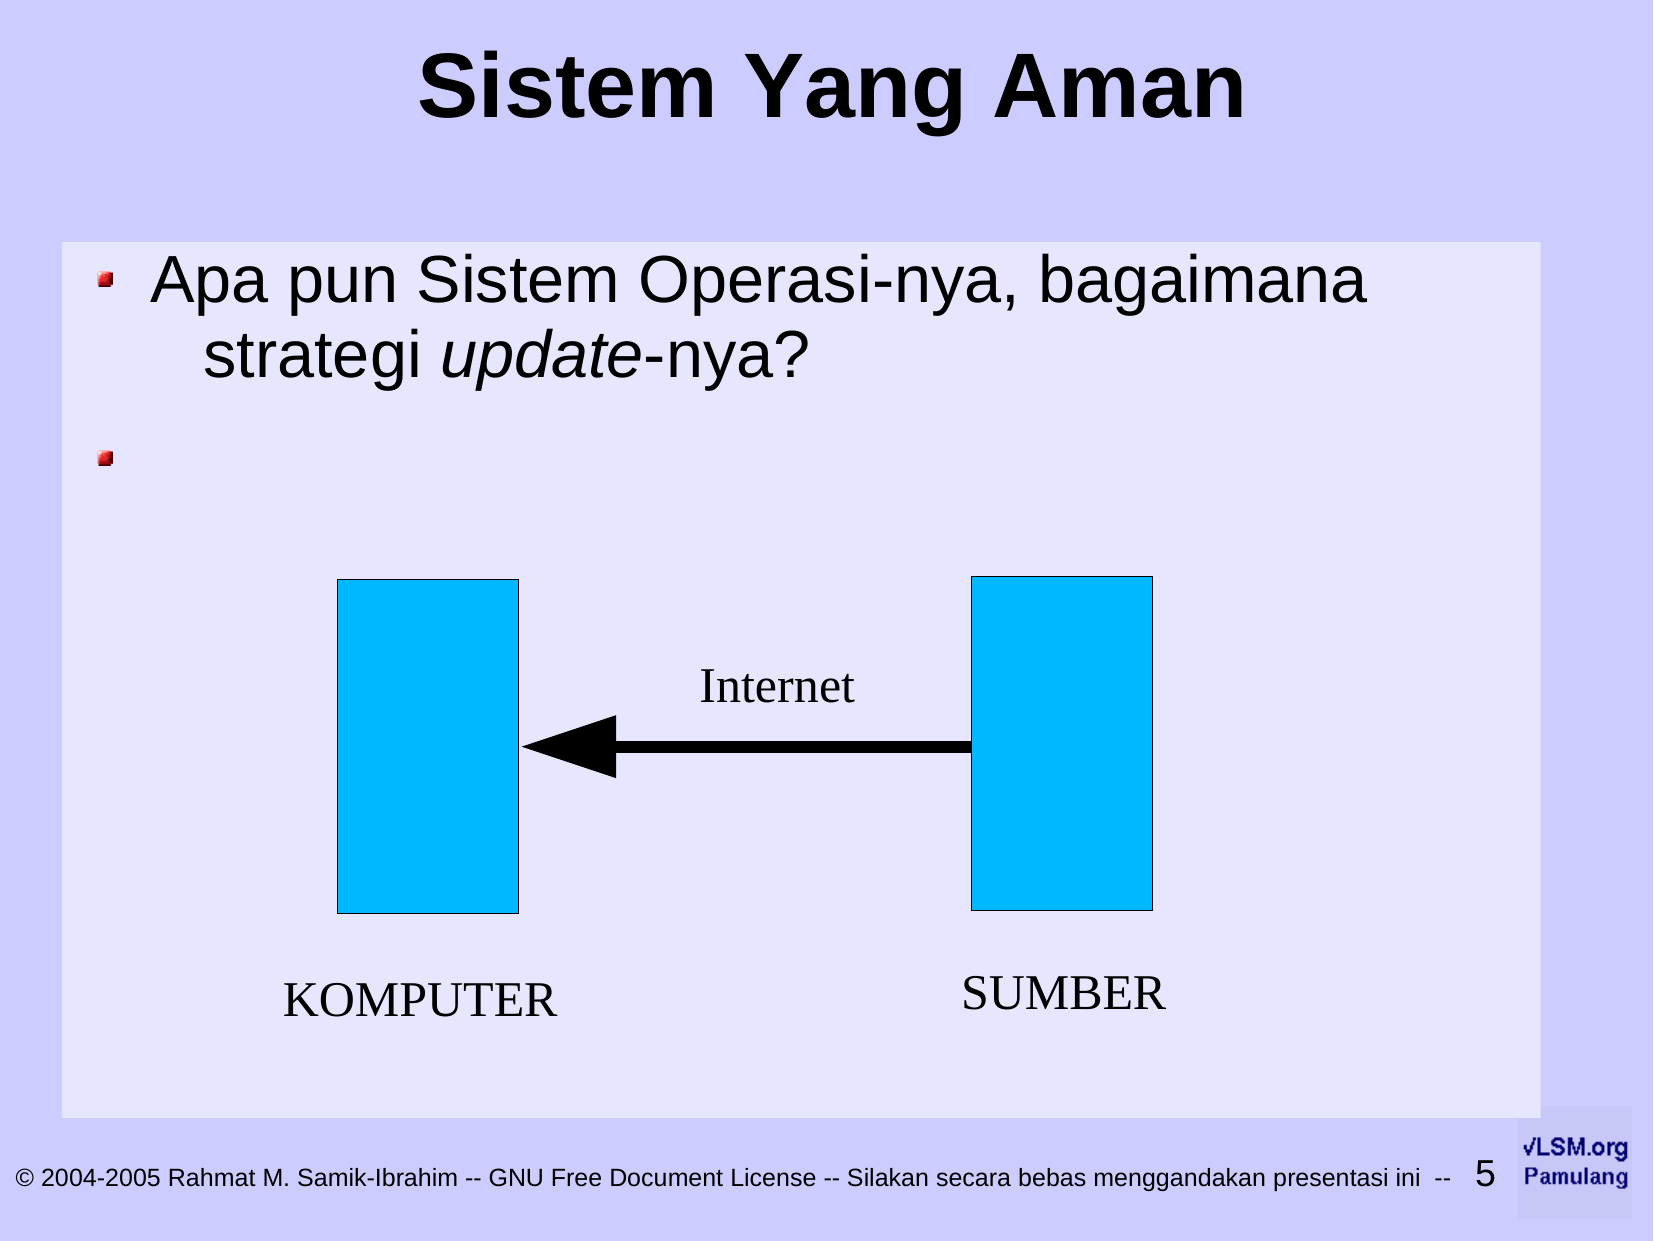

# Sistem Yang Aman
Apa pun Sistem Operasi-nya, bagaimana strategi update-nya?
Internet
SUMBER
KOMPUTER